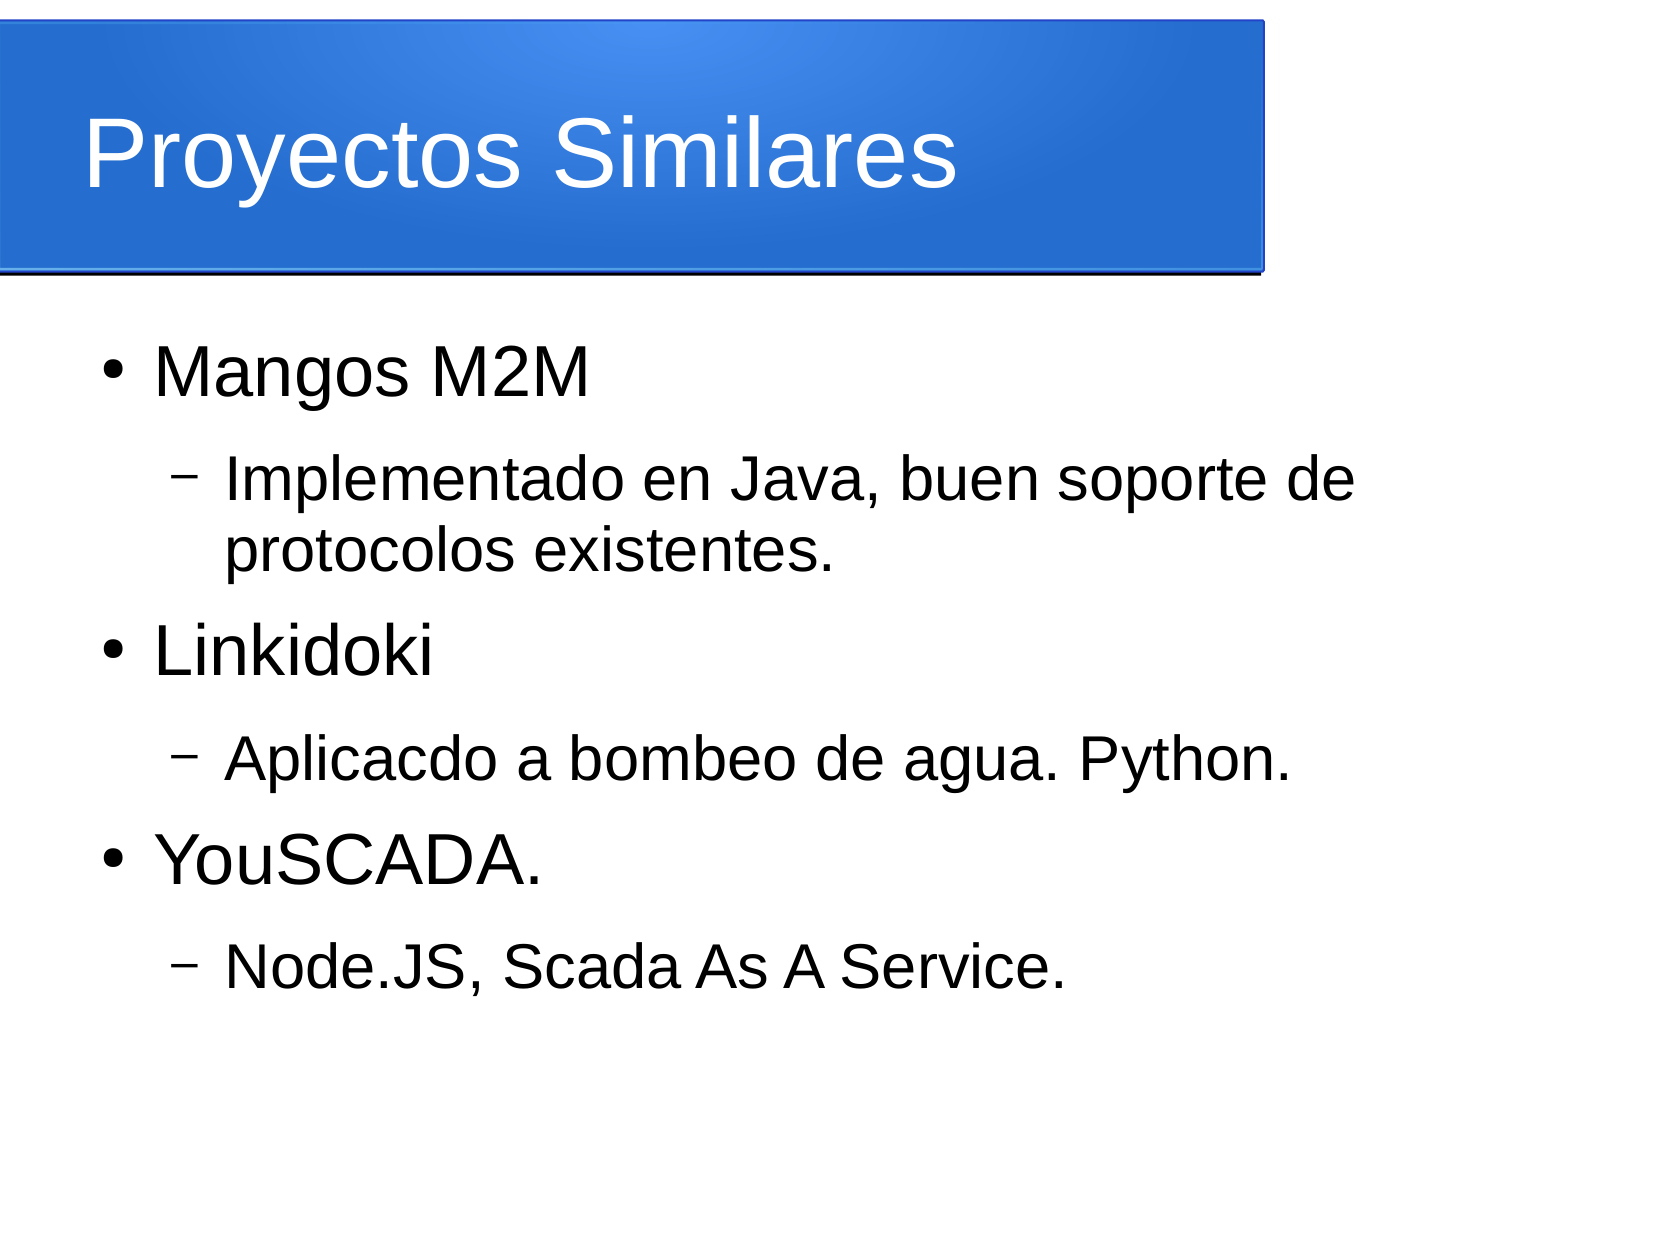

# Proyectos Similares
Mangos M2M
Implementado en Java, buen soporte de protocolos existentes.
Linkidoki
Aplicacdo a bombeo de agua. Python.
YouSCADA.
Node.JS, Scada As A Service.